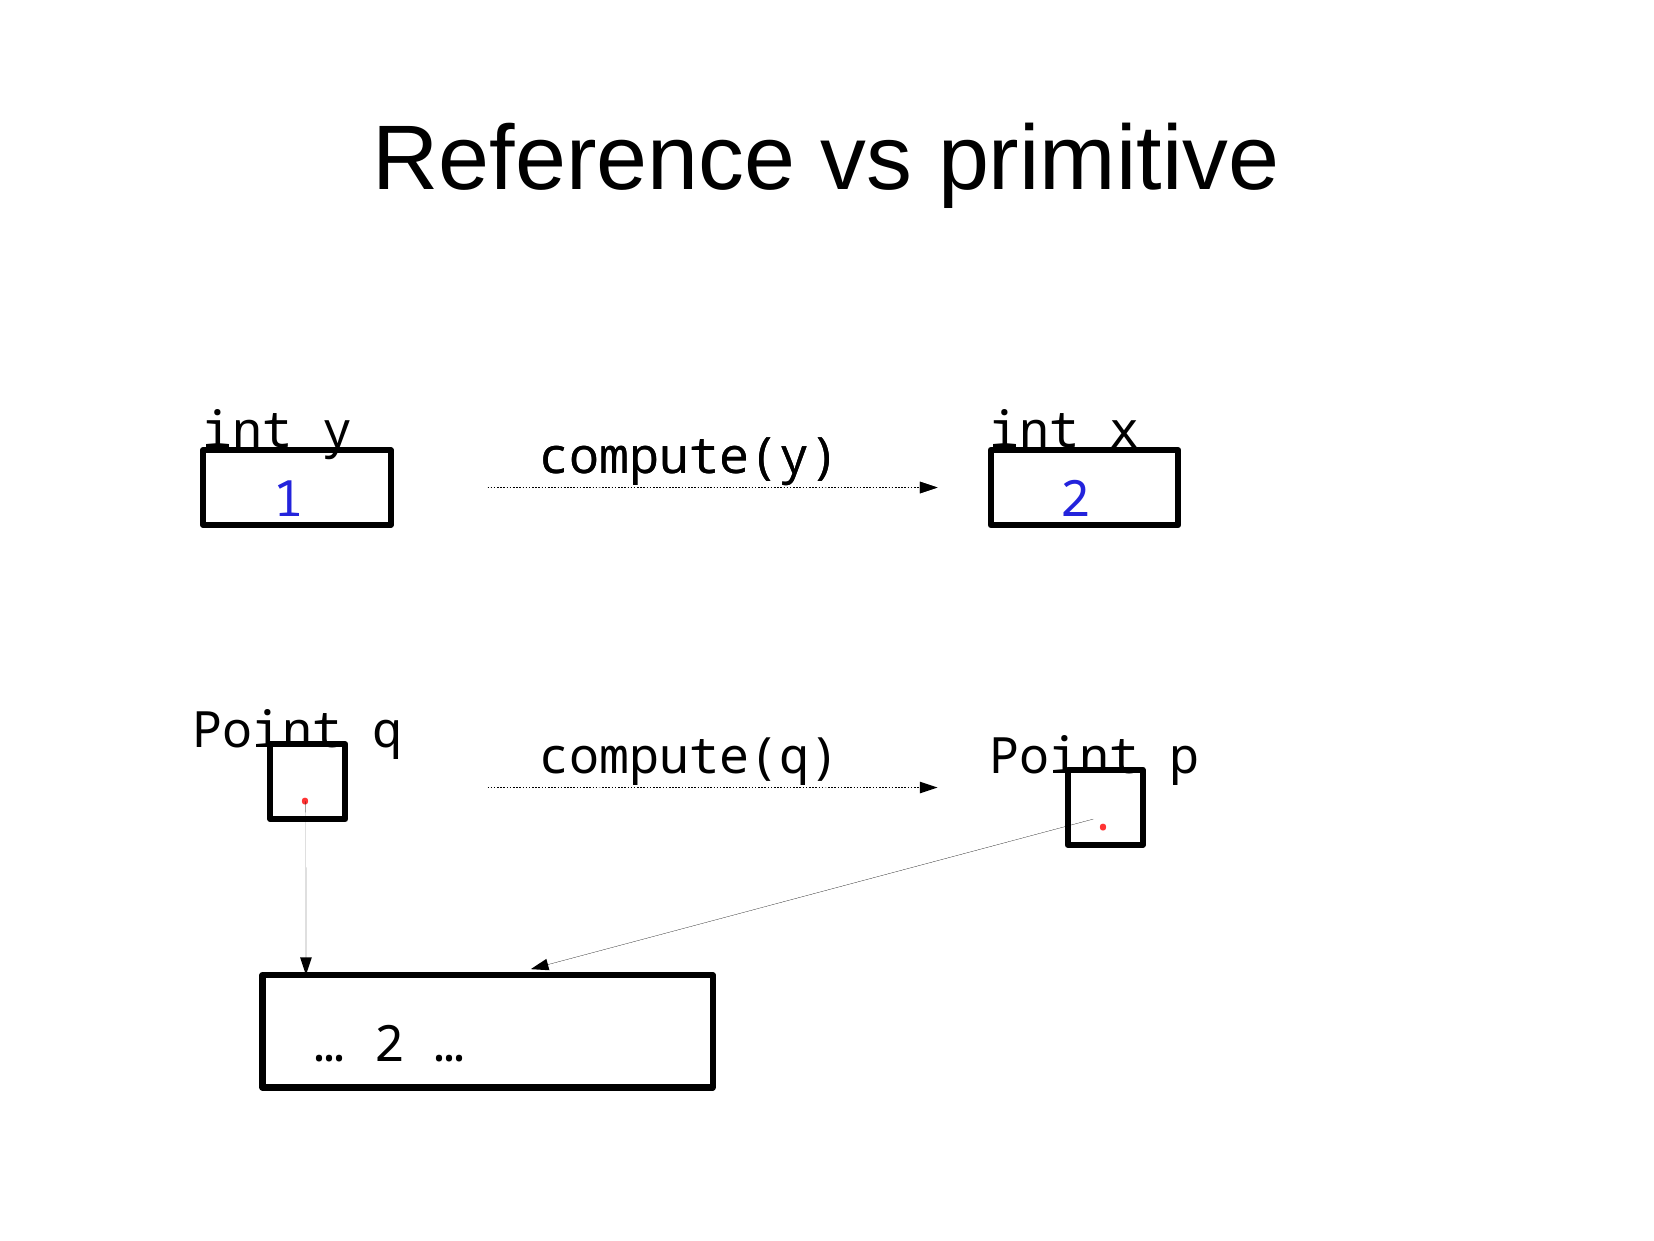

# Reference vs primitive
int y
int x
compute(y)
compute(y)
1
2
Point q
compute(q)
Point p
.
.
… 2 …